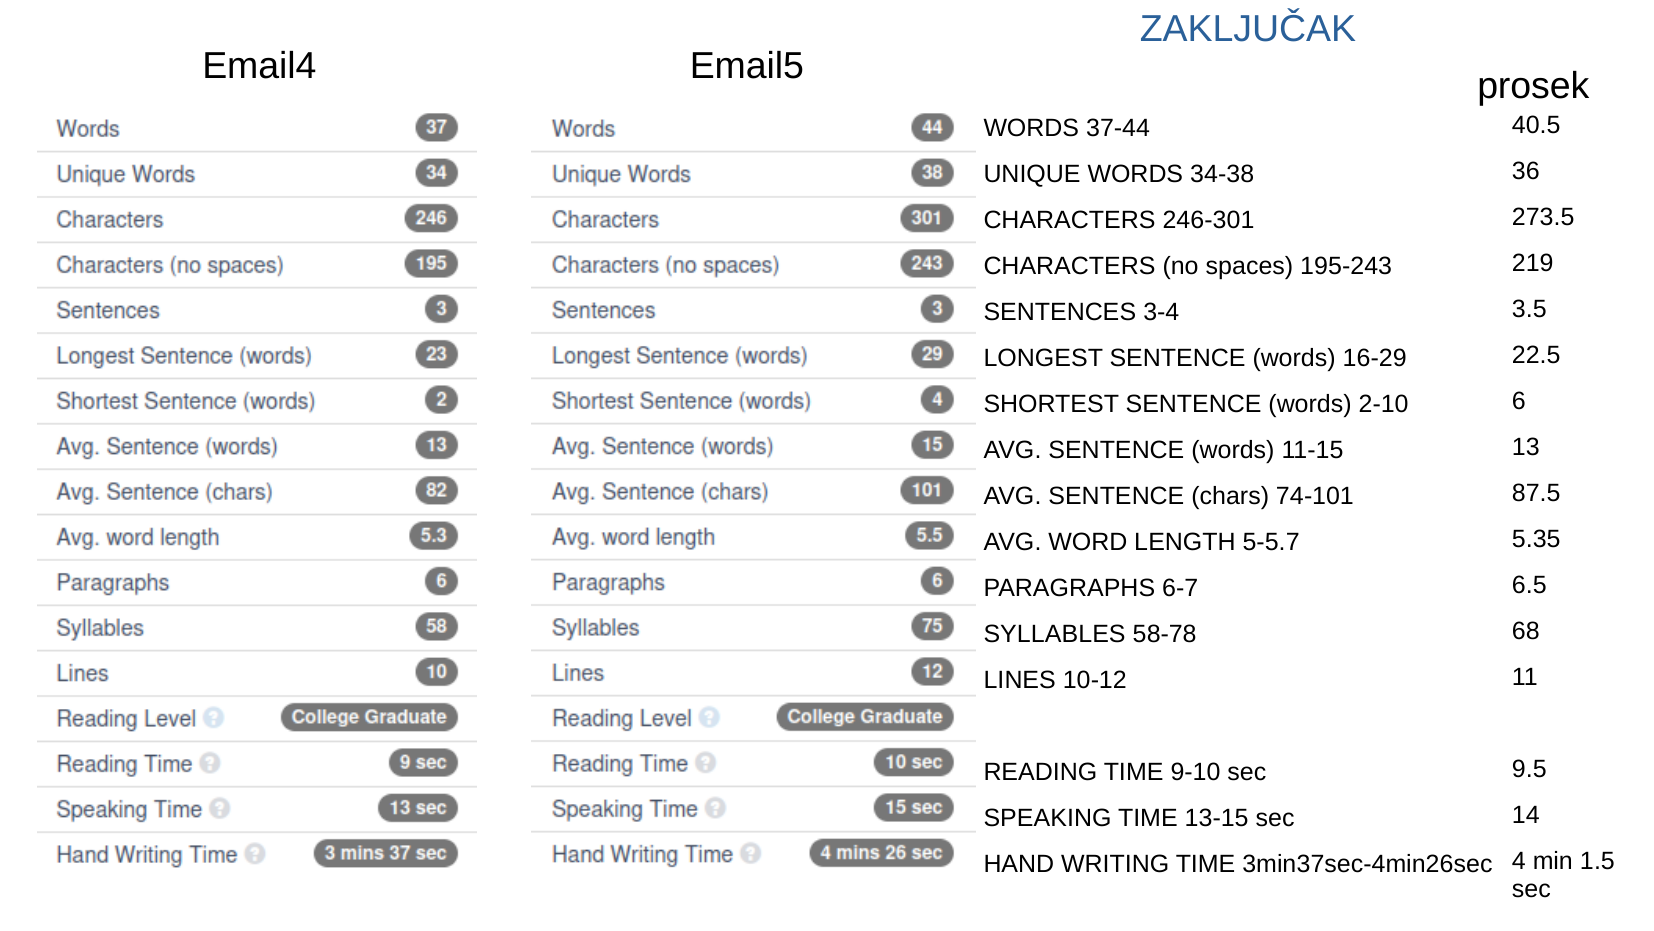

ZAKLJUČAK
Email4
Email5
prosek
40.5
36
273.5
219
3.5
22.5
6
13
87.5
5.35
6.5
68
11
9.5
14
4 min 1.5 sec
WORDS 37-44
UNIQUE WORDS 34-38
CHARACTERS 246-301
CHARACTERS (no spaces) 195-243
SENTENCES 3-4
LONGEST SENTENCE (words) 16-29
SHORTEST SENTENCE (words) 2-10
AVG. SENTENCE (words) 11-15
AVG. SENTENCE (chars) 74-101
AVG. WORD LENGTH 5-5.7
PARAGRAPHS 6-7
SYLLABLES 58-78
LINES 10-12
READING TIME 9-10 sec
SPEAKING TIME 13-15 sec
HAND WRITING TIME 3min37sec-4min26sec
5